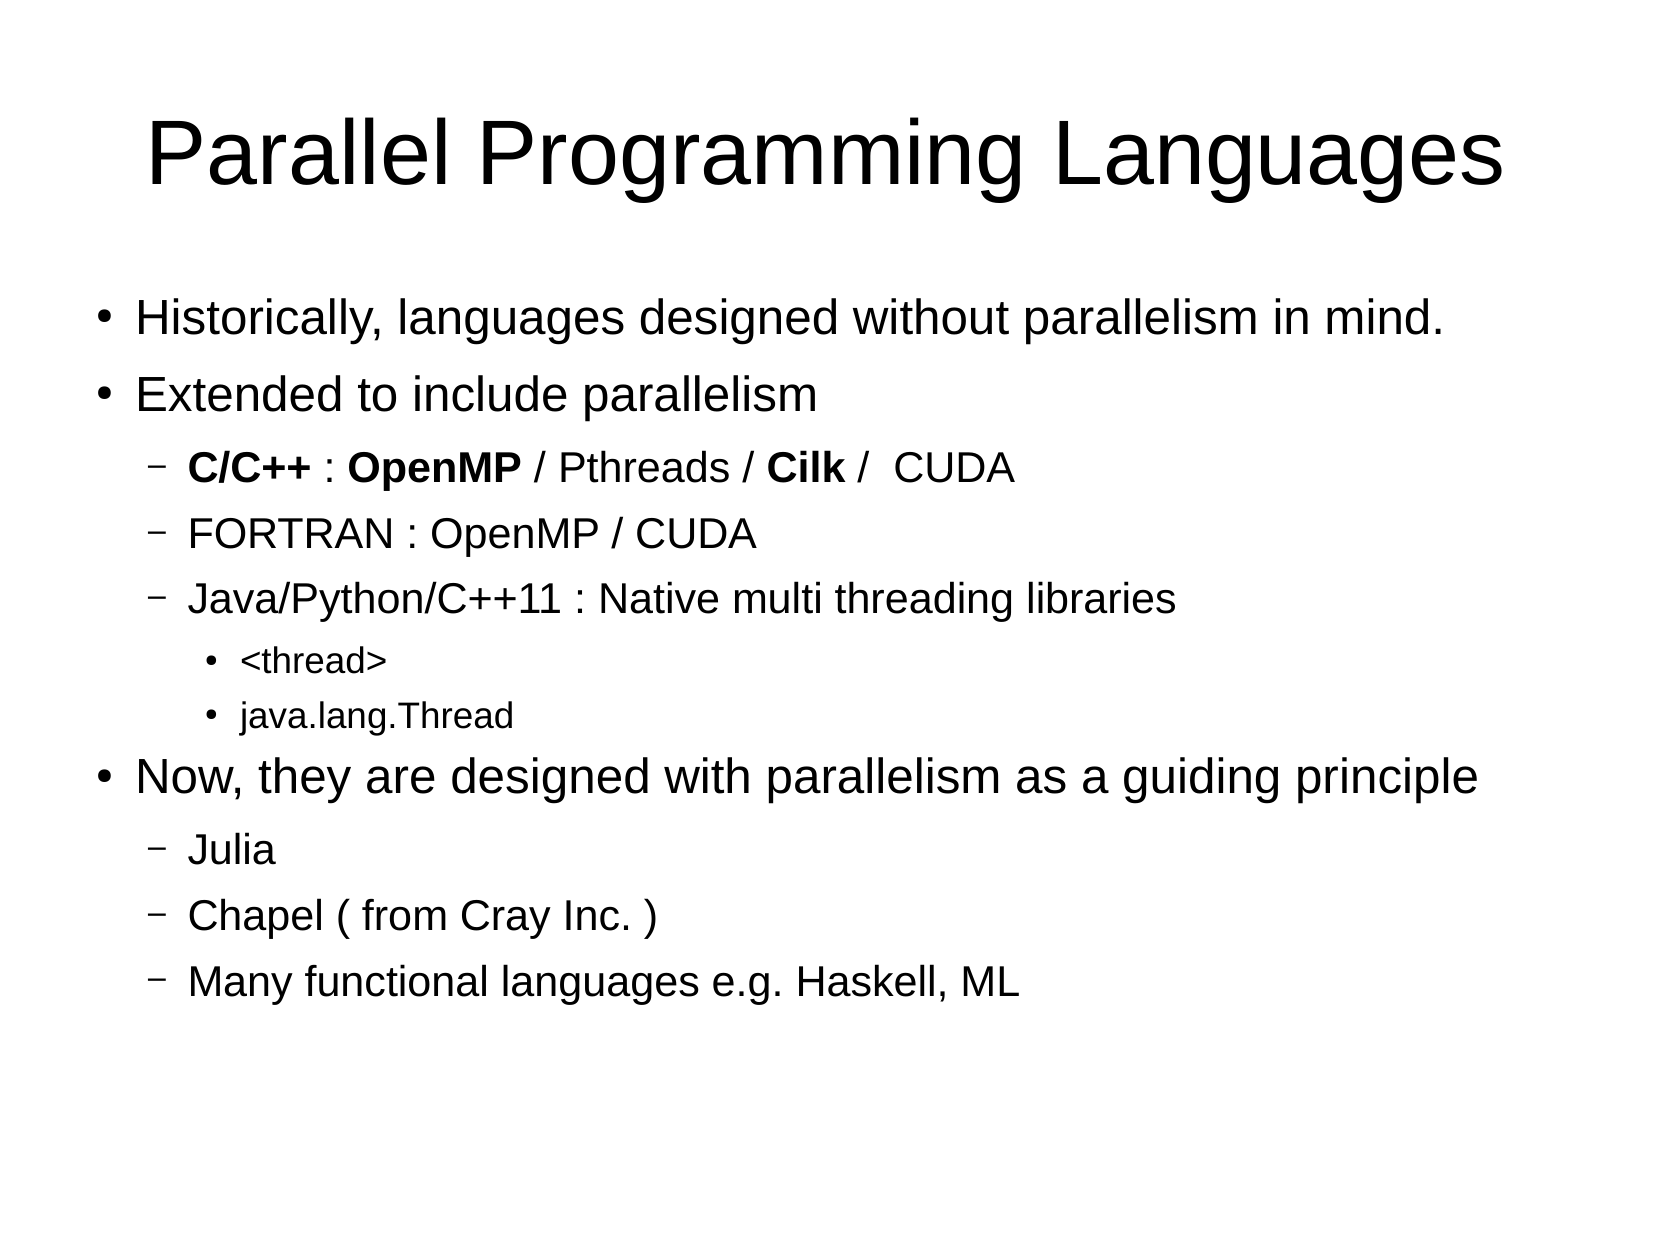

# Parallel Programming Languages
Historically, languages designed without parallelism in mind.
Extended to include parallelism
C/C++ : OpenMP / Pthreads / Cilk / CUDA
FORTRAN : OpenMP / CUDA
Java/Python/C++11 : Native multi threading libraries
<thread>
java.lang.Thread
Now, they are designed with parallelism as a guiding principle
Julia
Chapel ( from Cray Inc. )
Many functional languages e.g. Haskell, ML